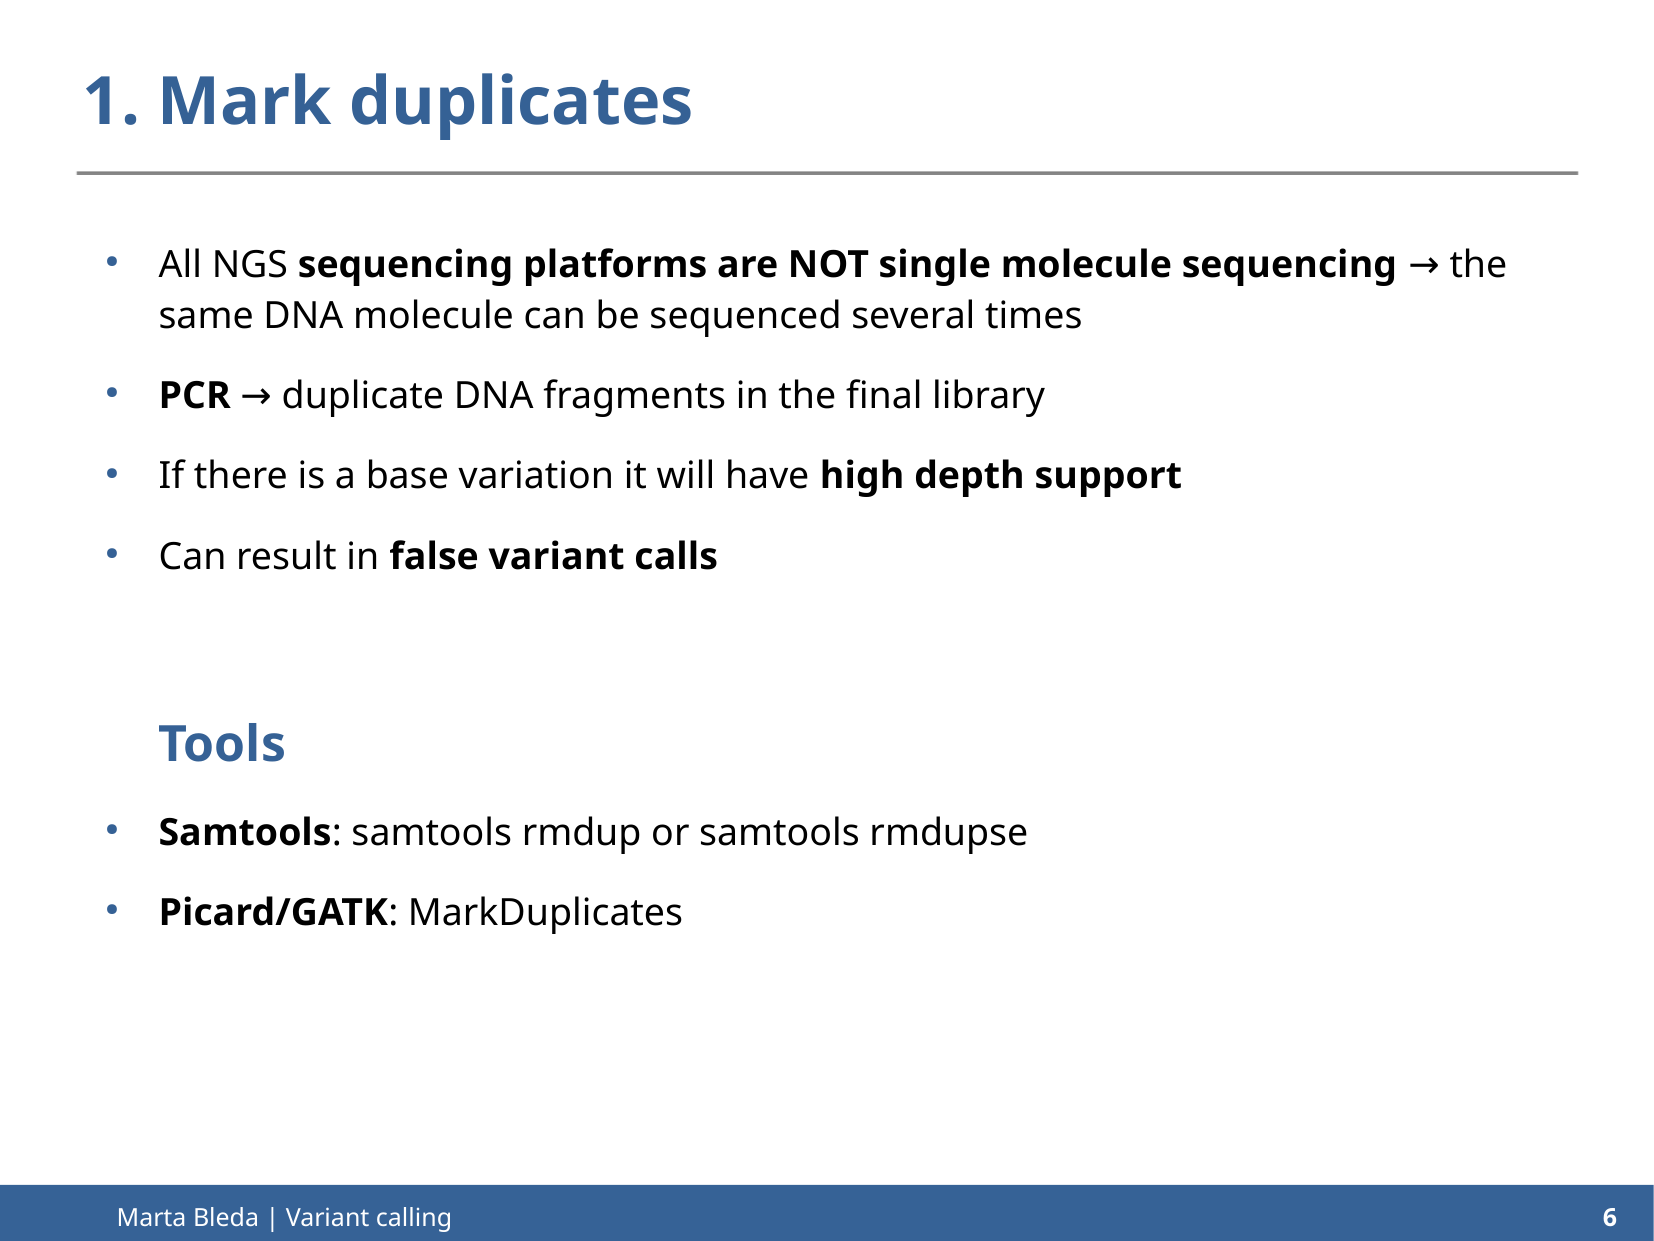

1. Mark duplicates
# All NGS sequencing platforms are NOT single molecule sequencing → the same DNA molecule can be sequenced several times
PCR → duplicate DNA fragments in the final library
If there is a base variation it will have high depth support
Can result in false variant calls
Tools
Samtools: samtools rmdup or samtools rmdupse
Picard/GATK: MarkDuplicates
Marta Bleda | Variant calling
6